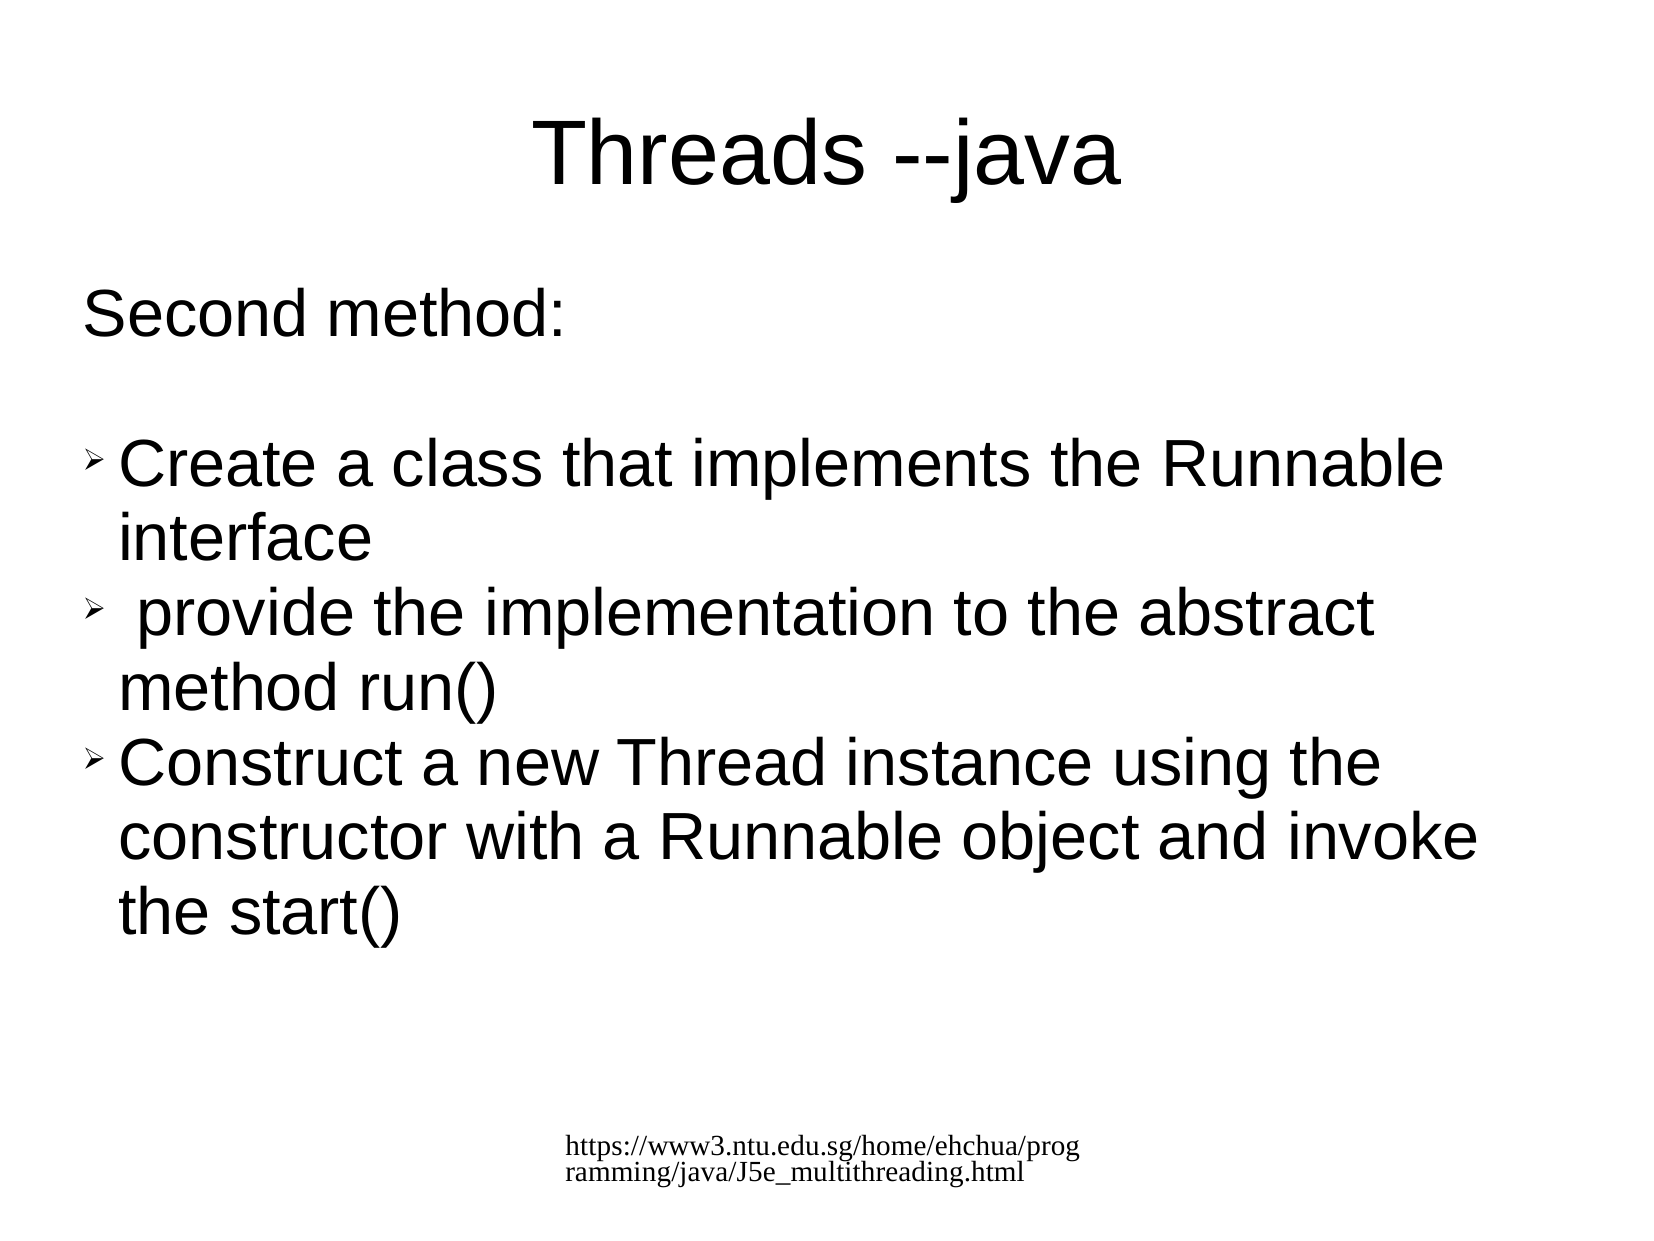

# Threads --java
Second method:
Create a class that implements the Runnable interface
 provide the implementation to the abstract method run()
Construct a new Thread instance using the constructor with a Runnable object and invoke the start()
https://www3.ntu.edu.sg/home/ehchua/programming/java/J5e_multithreading.html